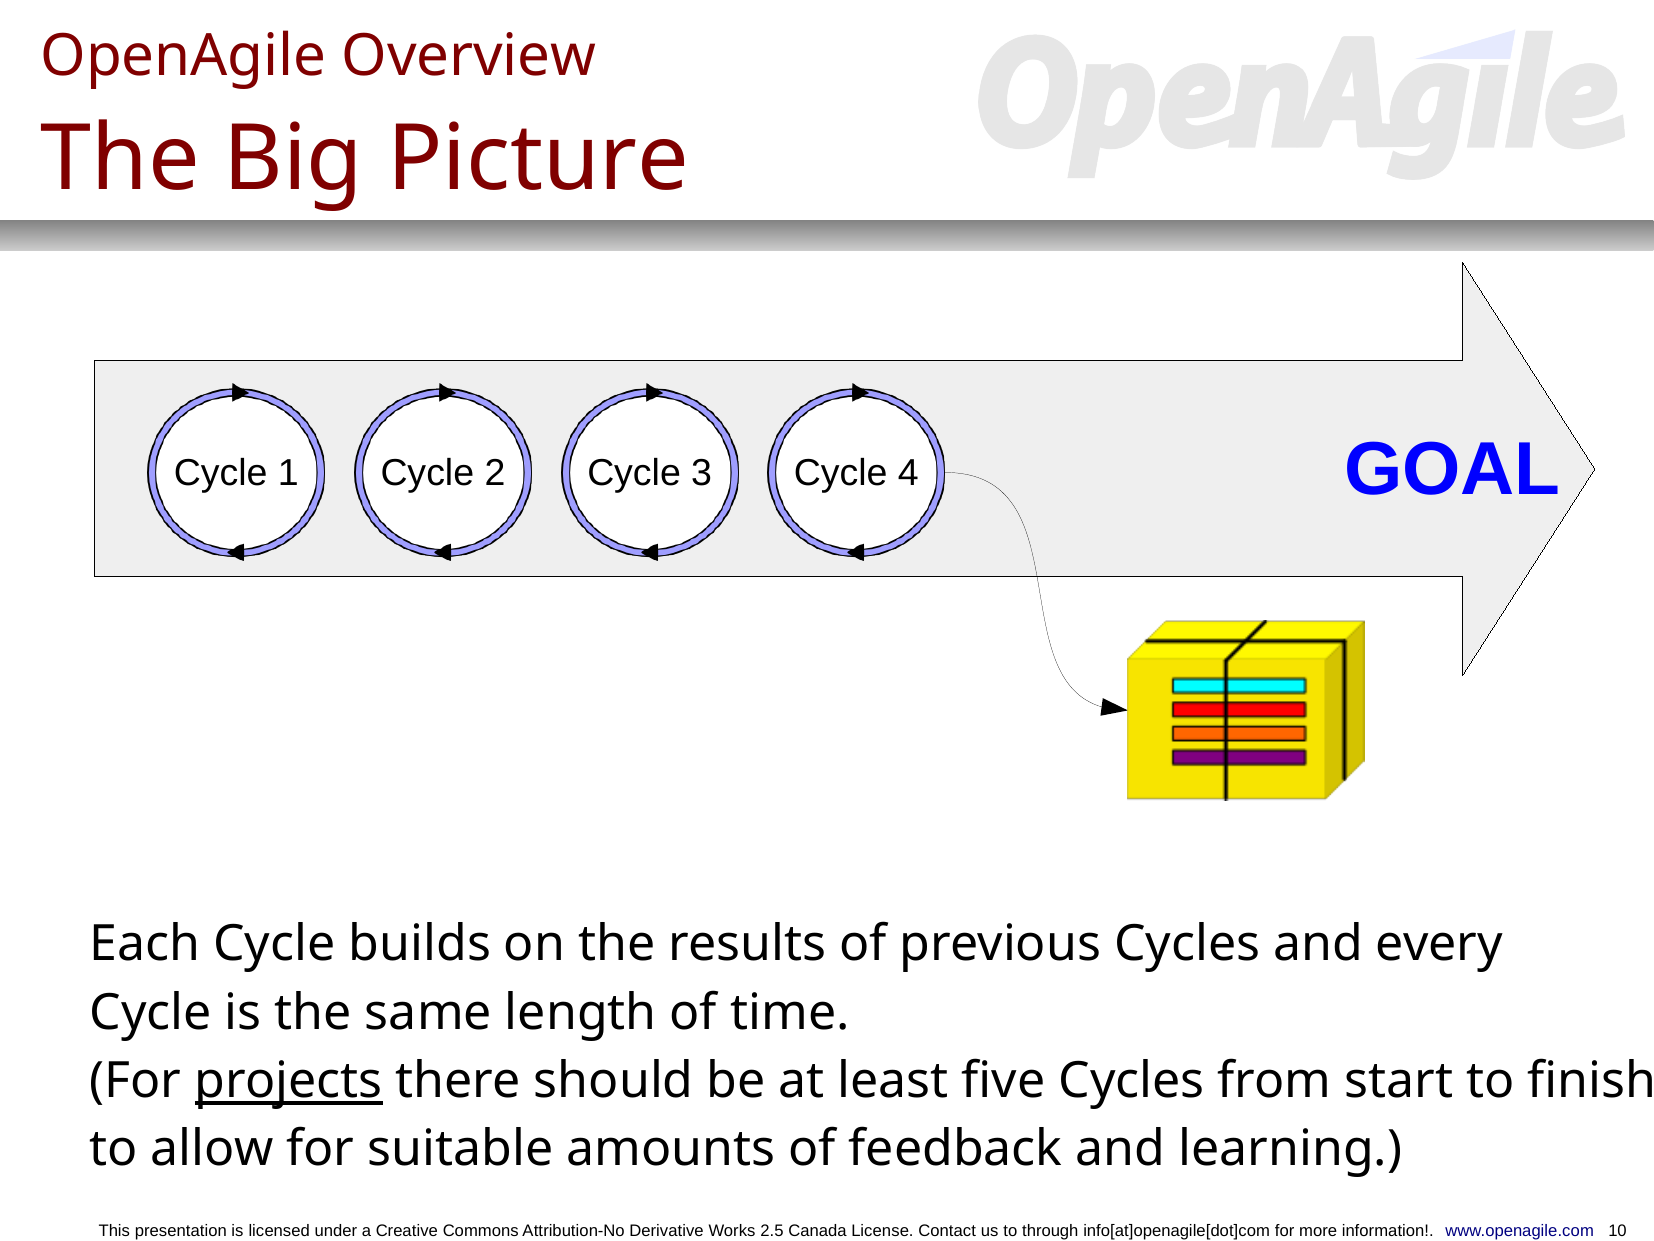

# OpenAgile Overview The Big Picture
Cycle 1
Cycle 2
Cycle 3
Cycle 4
GOAL
Each Cycle builds on the results of previous Cycles and every
Cycle is the same length of time.
(For projects there should be at least five Cycles from start to finish
to allow for suitable amounts of feedback and learning.)